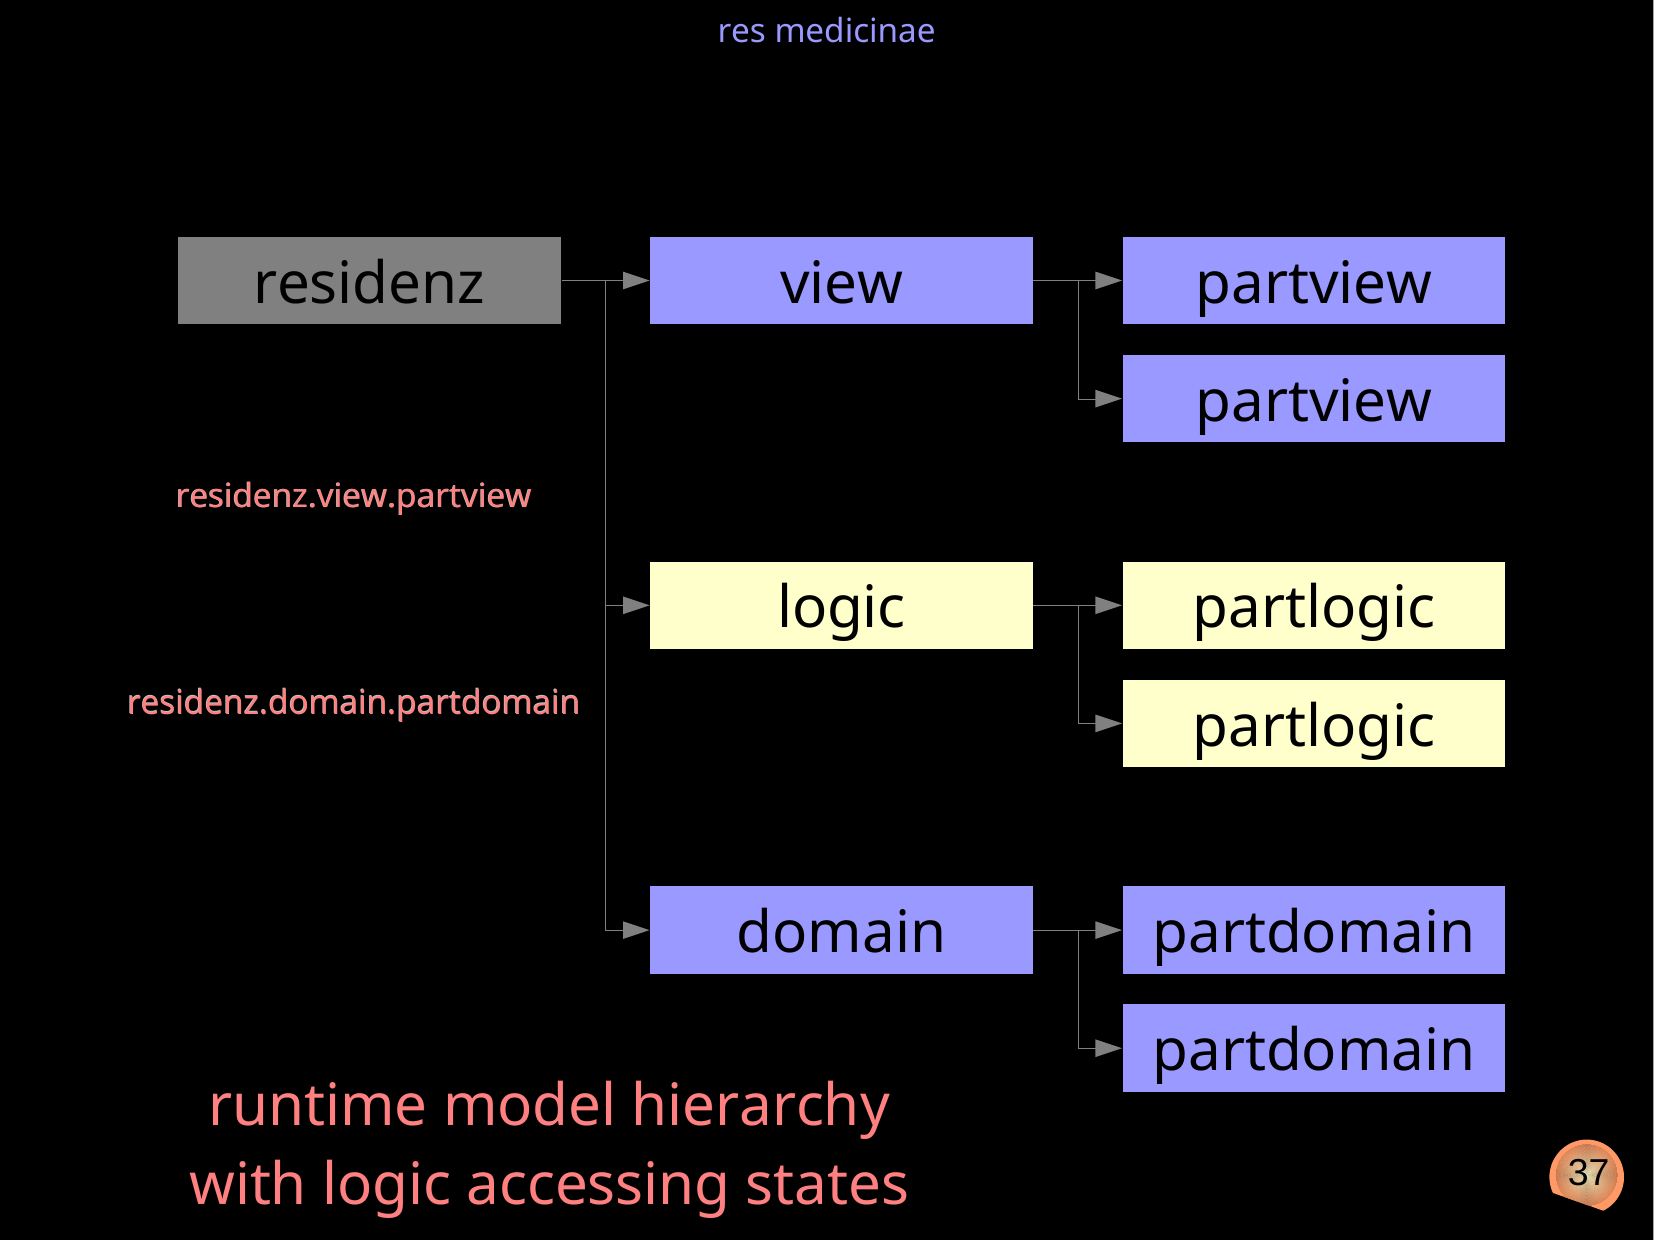

res medicinae
knowledge
knowledge
domain
partdomain
partdomain
knowledge
logic
partlogic
partlogic
residenz
view
partview
partview
residenz.view.partview
residenz.domain.partdomain
runtime model hierarchy
with logic accessing states